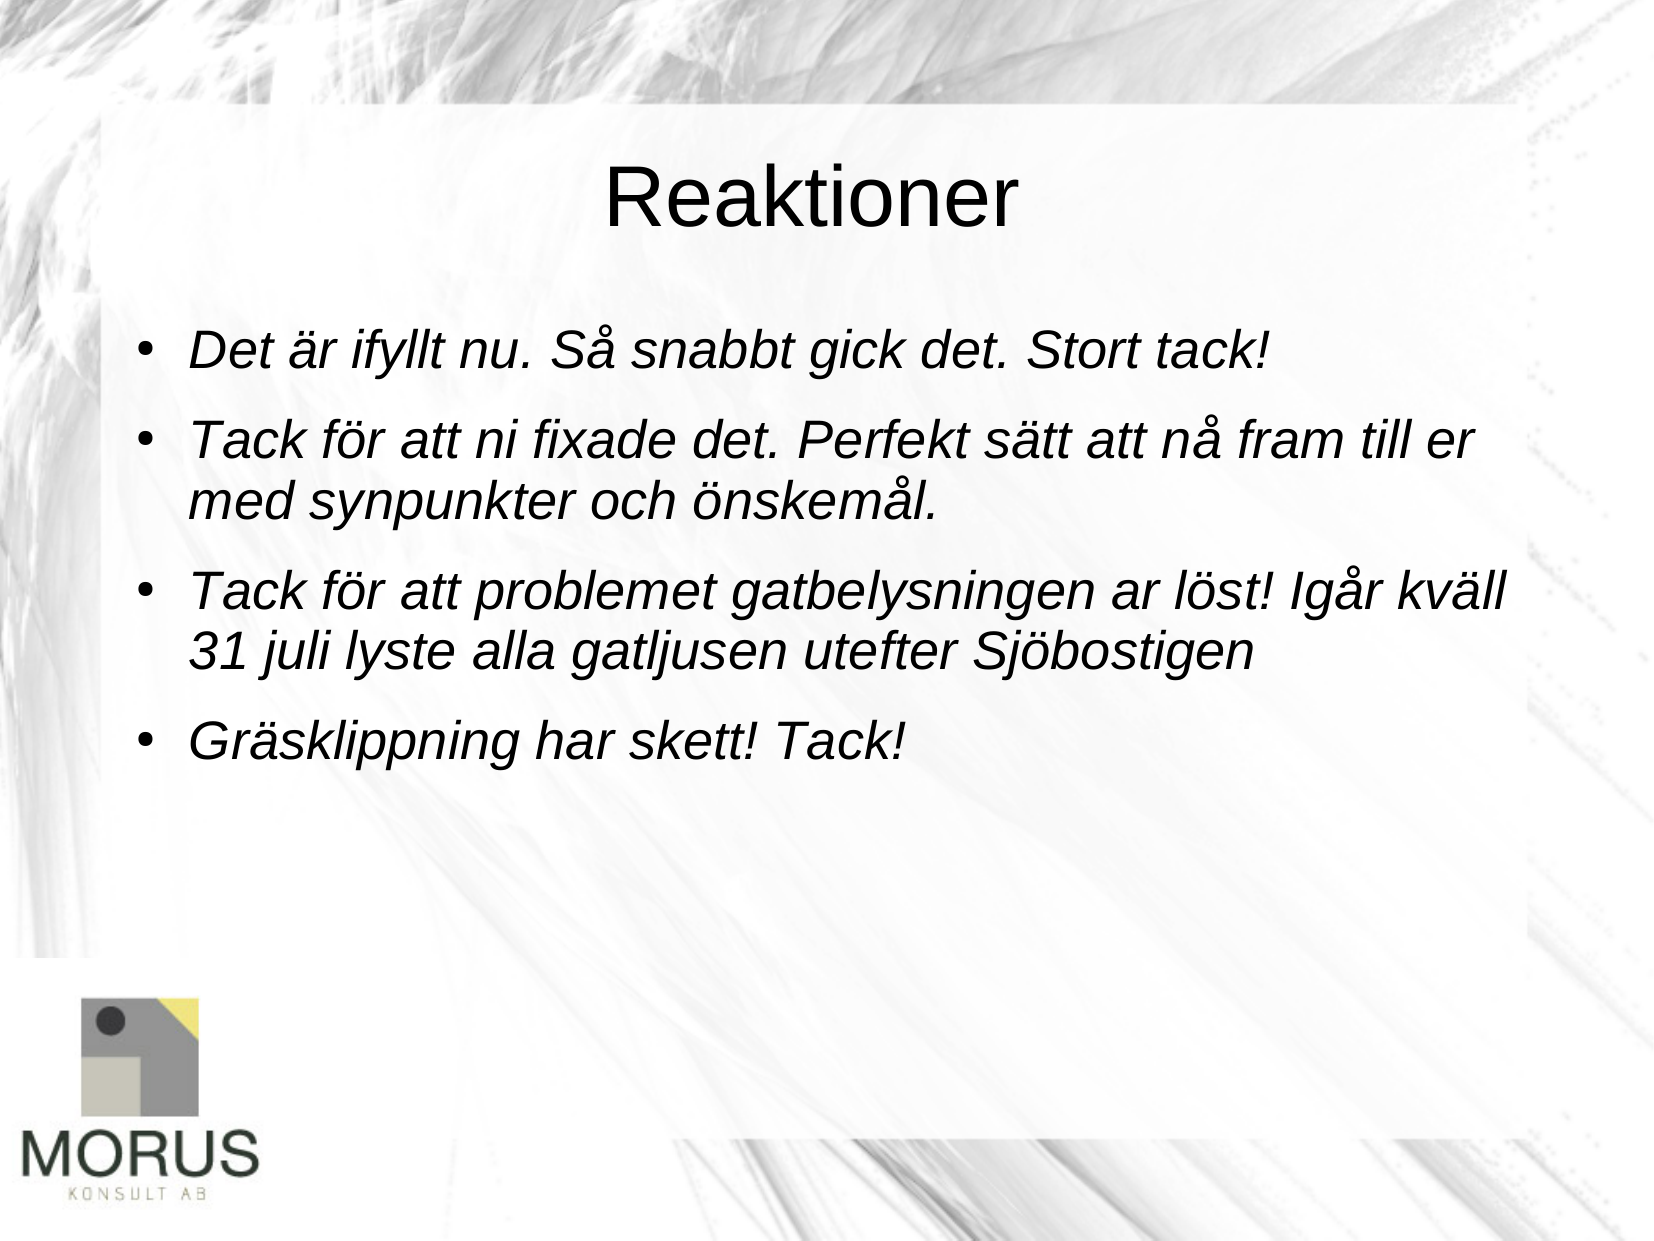

# Reaktioner
Det är ifyllt nu. Så snabbt gick det. Stort tack!
Tack för att ni fixade det. Perfekt sätt att nå fram till er med synpunkter och önskemål.
Tack för att problemet gatbelysningen ar löst! Igår kväll 31 juli lyste alla gatljusen utefter Sjöbostigen
Gräsklippning har skett! Tack!